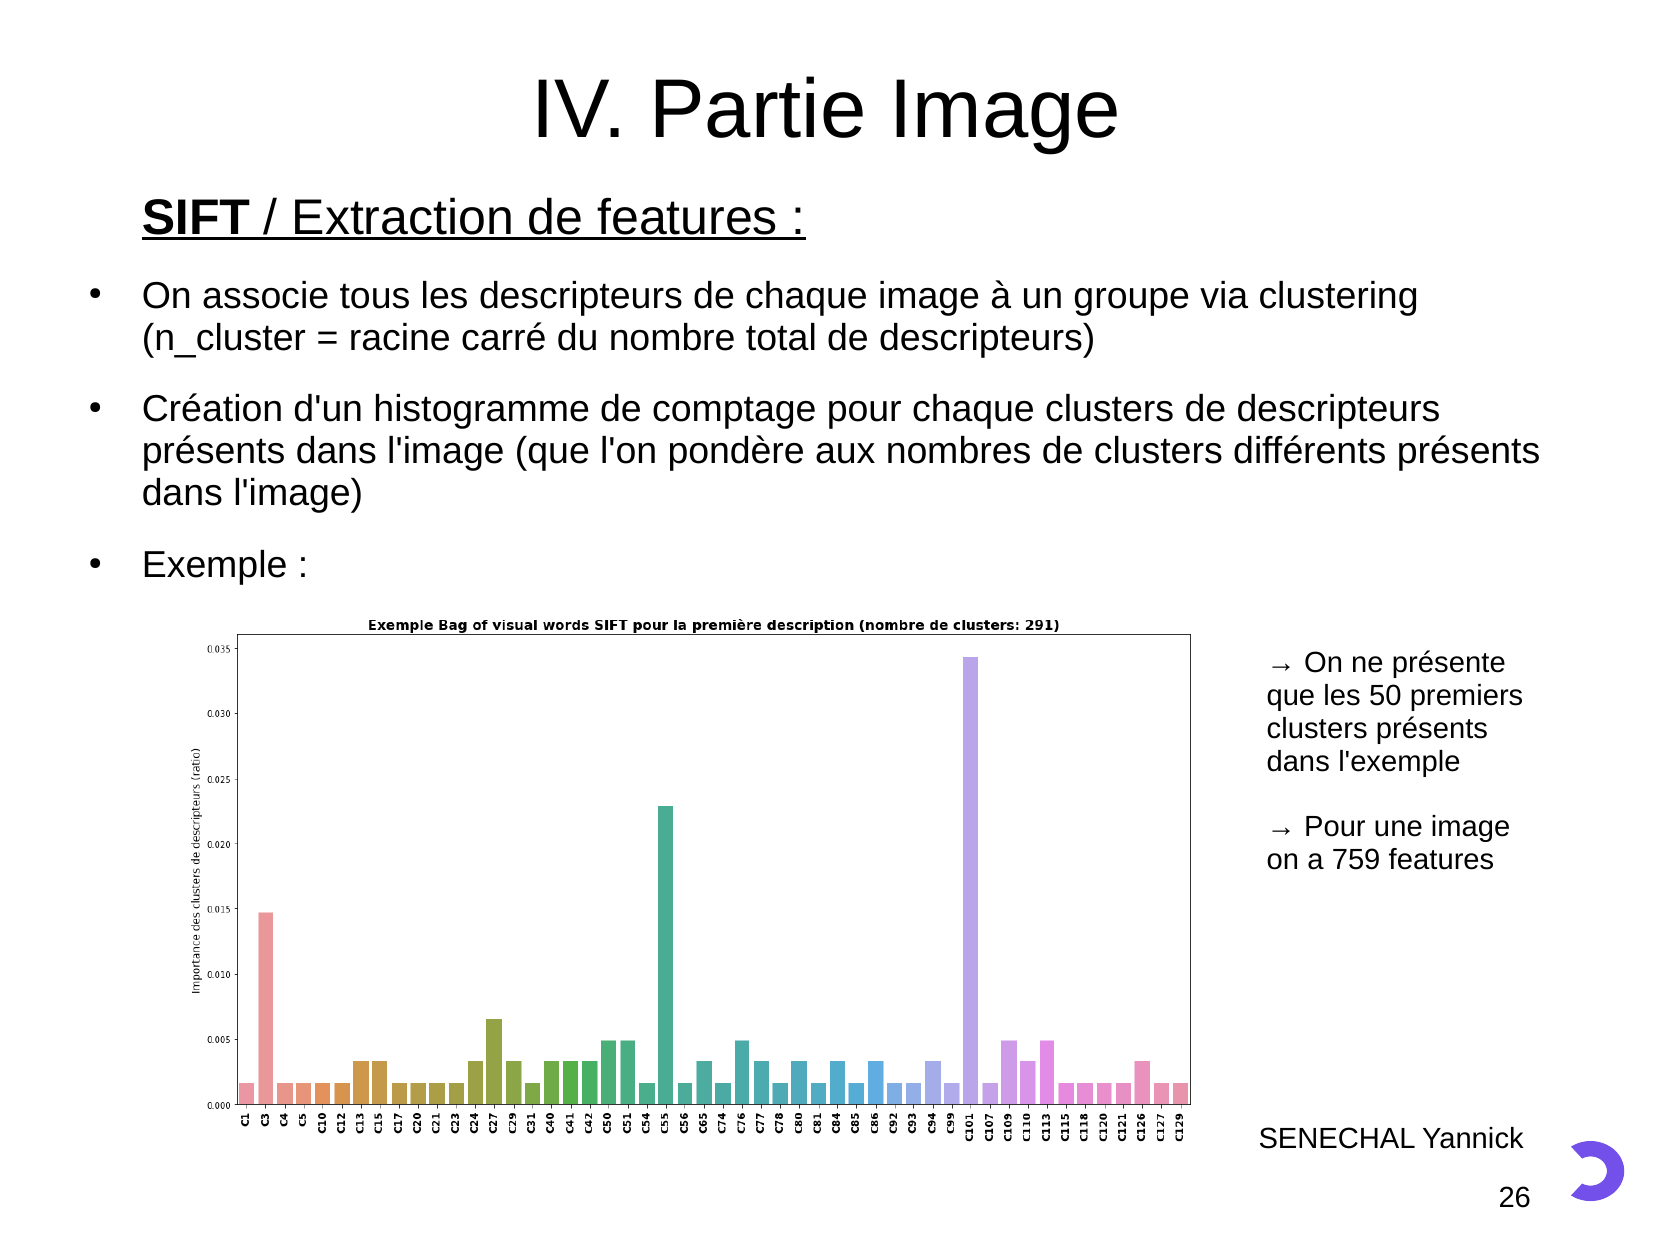

# IV. Partie Image
SIFT / Extraction de features :
On associe tous les descripteurs de chaque image à un groupe via clustering (n_cluster = racine carré du nombre total de descripteurs)
Création d'un histogramme de comptage pour chaque clusters de descripteurs présents dans l'image (que l'on pondère aux nombres de clusters différents présents dans l'image)
Exemple :
→ On ne présente que les 50 premiers clusters présents dans l'exemple
→ Pour une image on a 759 features
SENECHAL Yannick
26